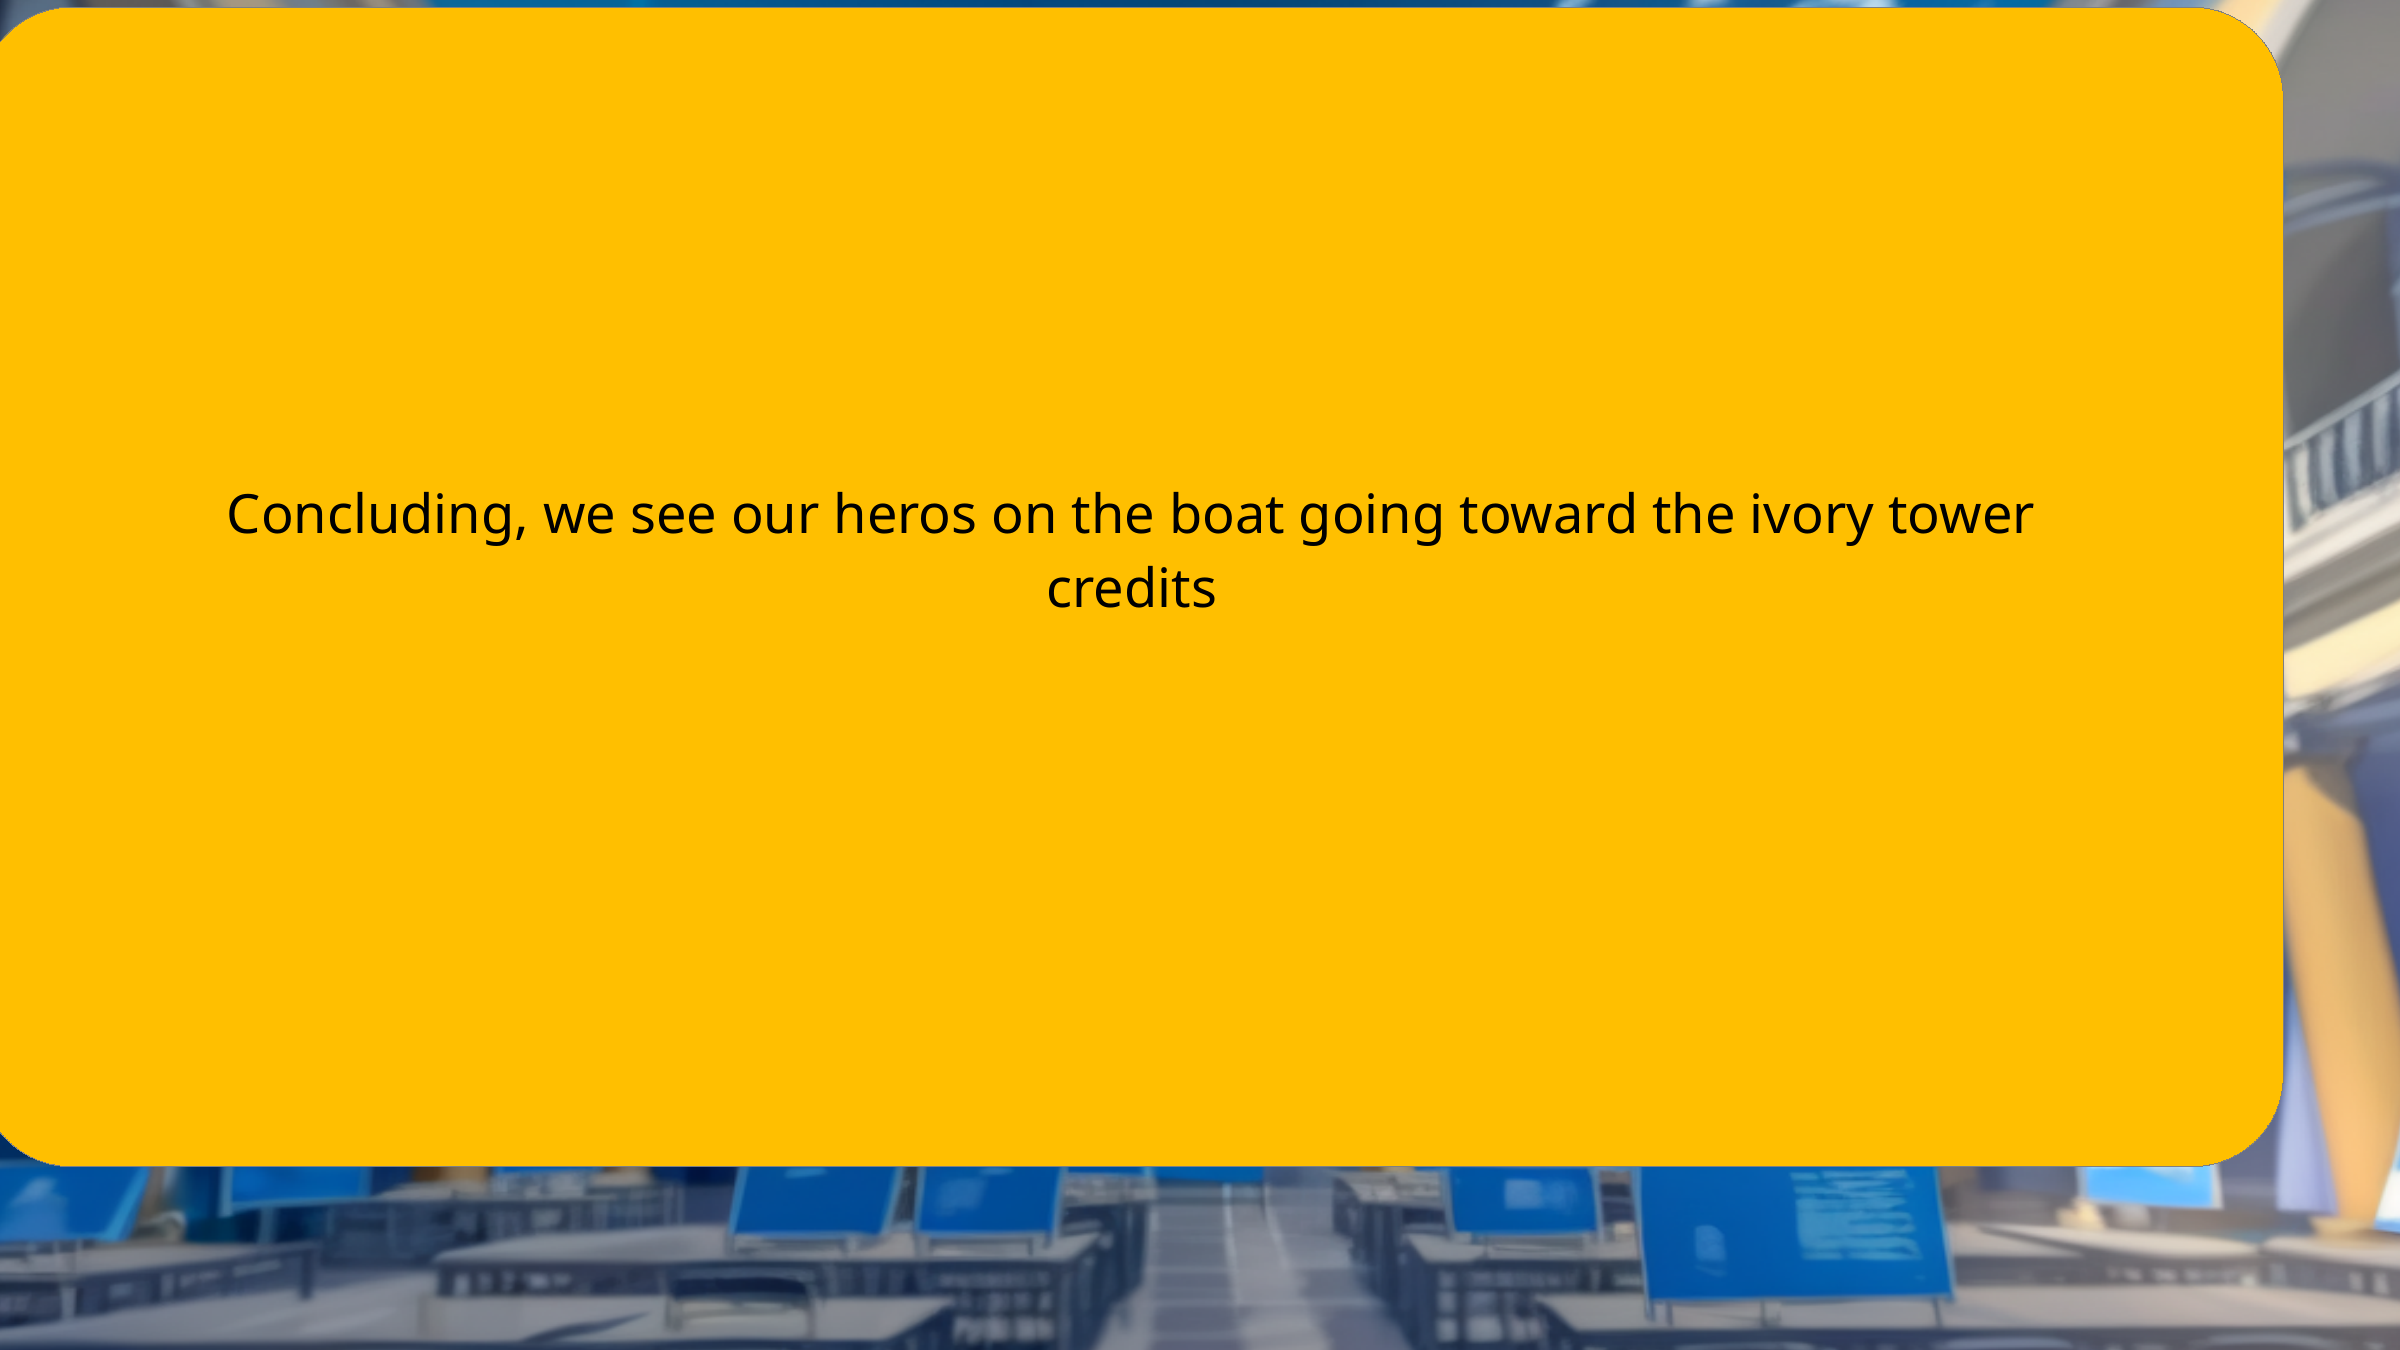

Concluding, we see our heros on the boat going toward the ivory tower
credits